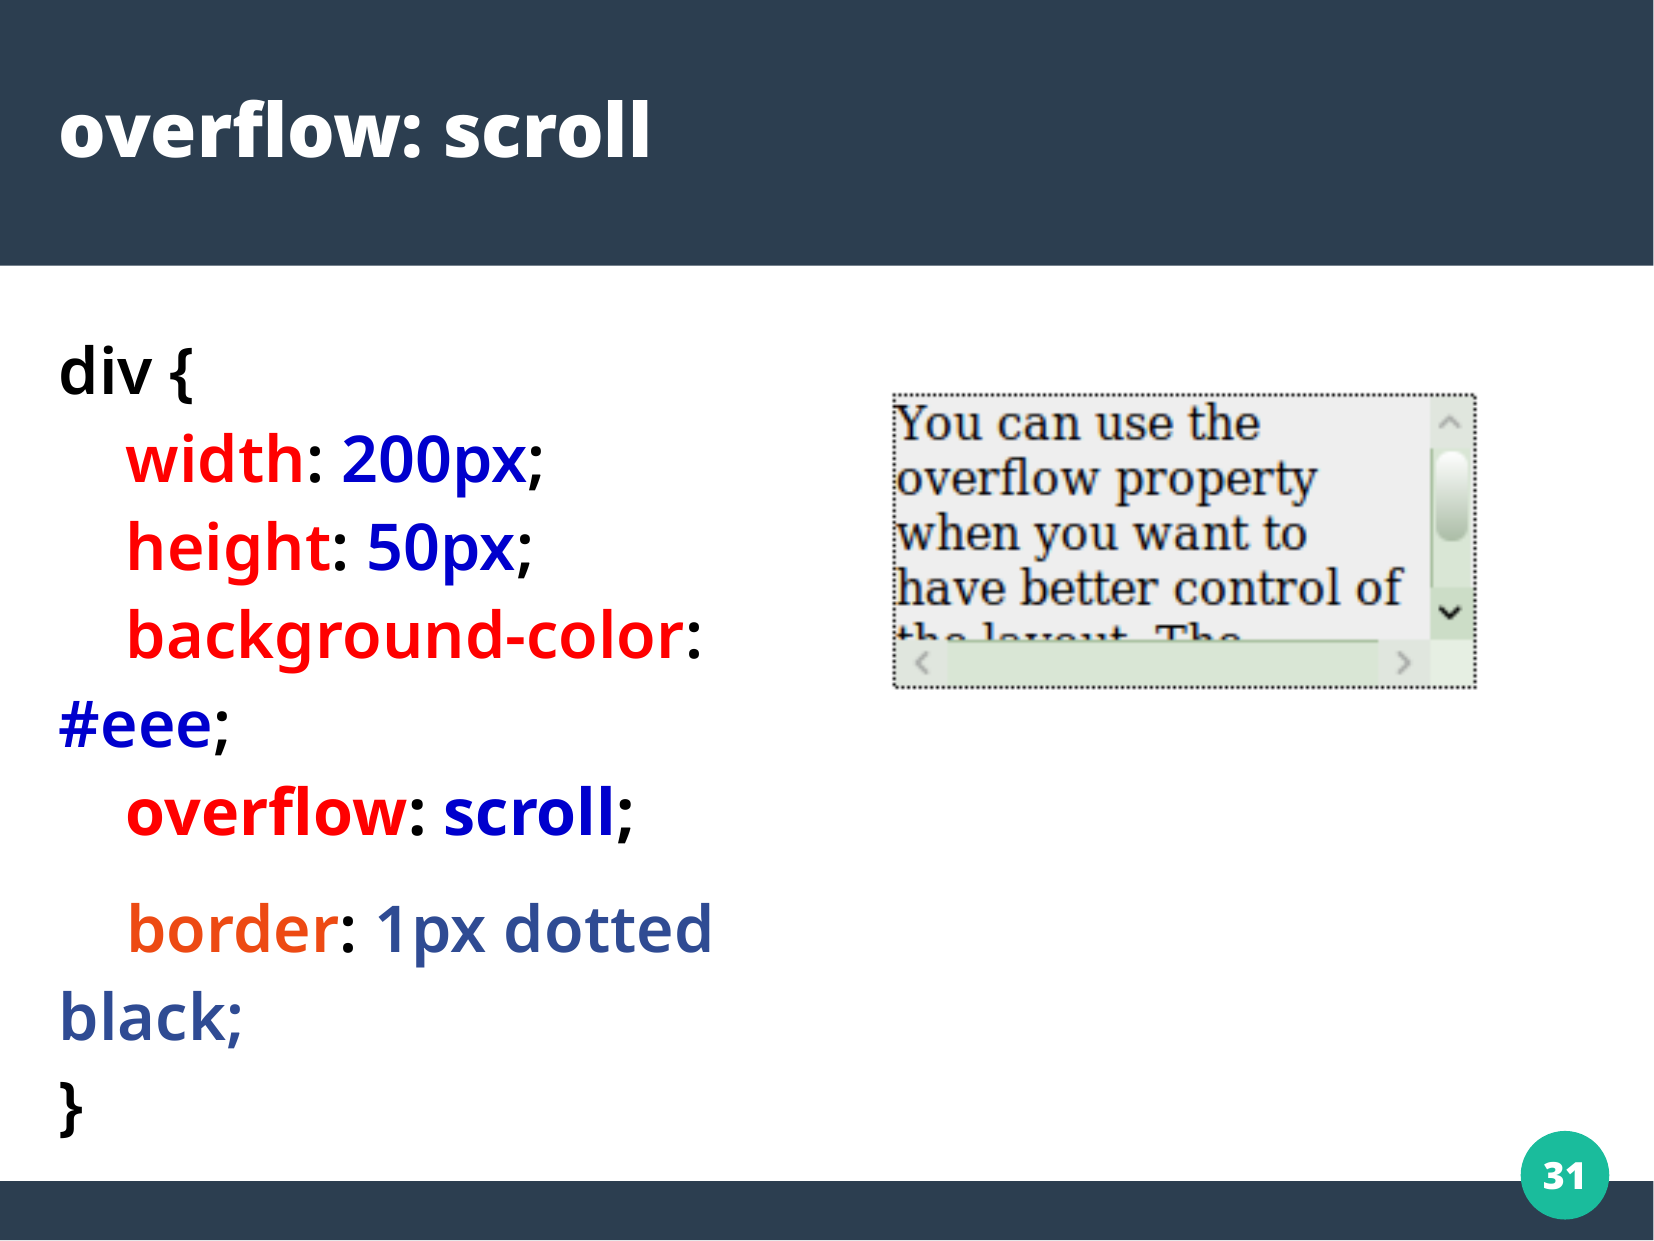

# overflow: scroll
div {
    width: 200px;
    height: 50px;
    background-color: #eee;
    overflow: scroll;
 border: 1px dotted black;
}
31